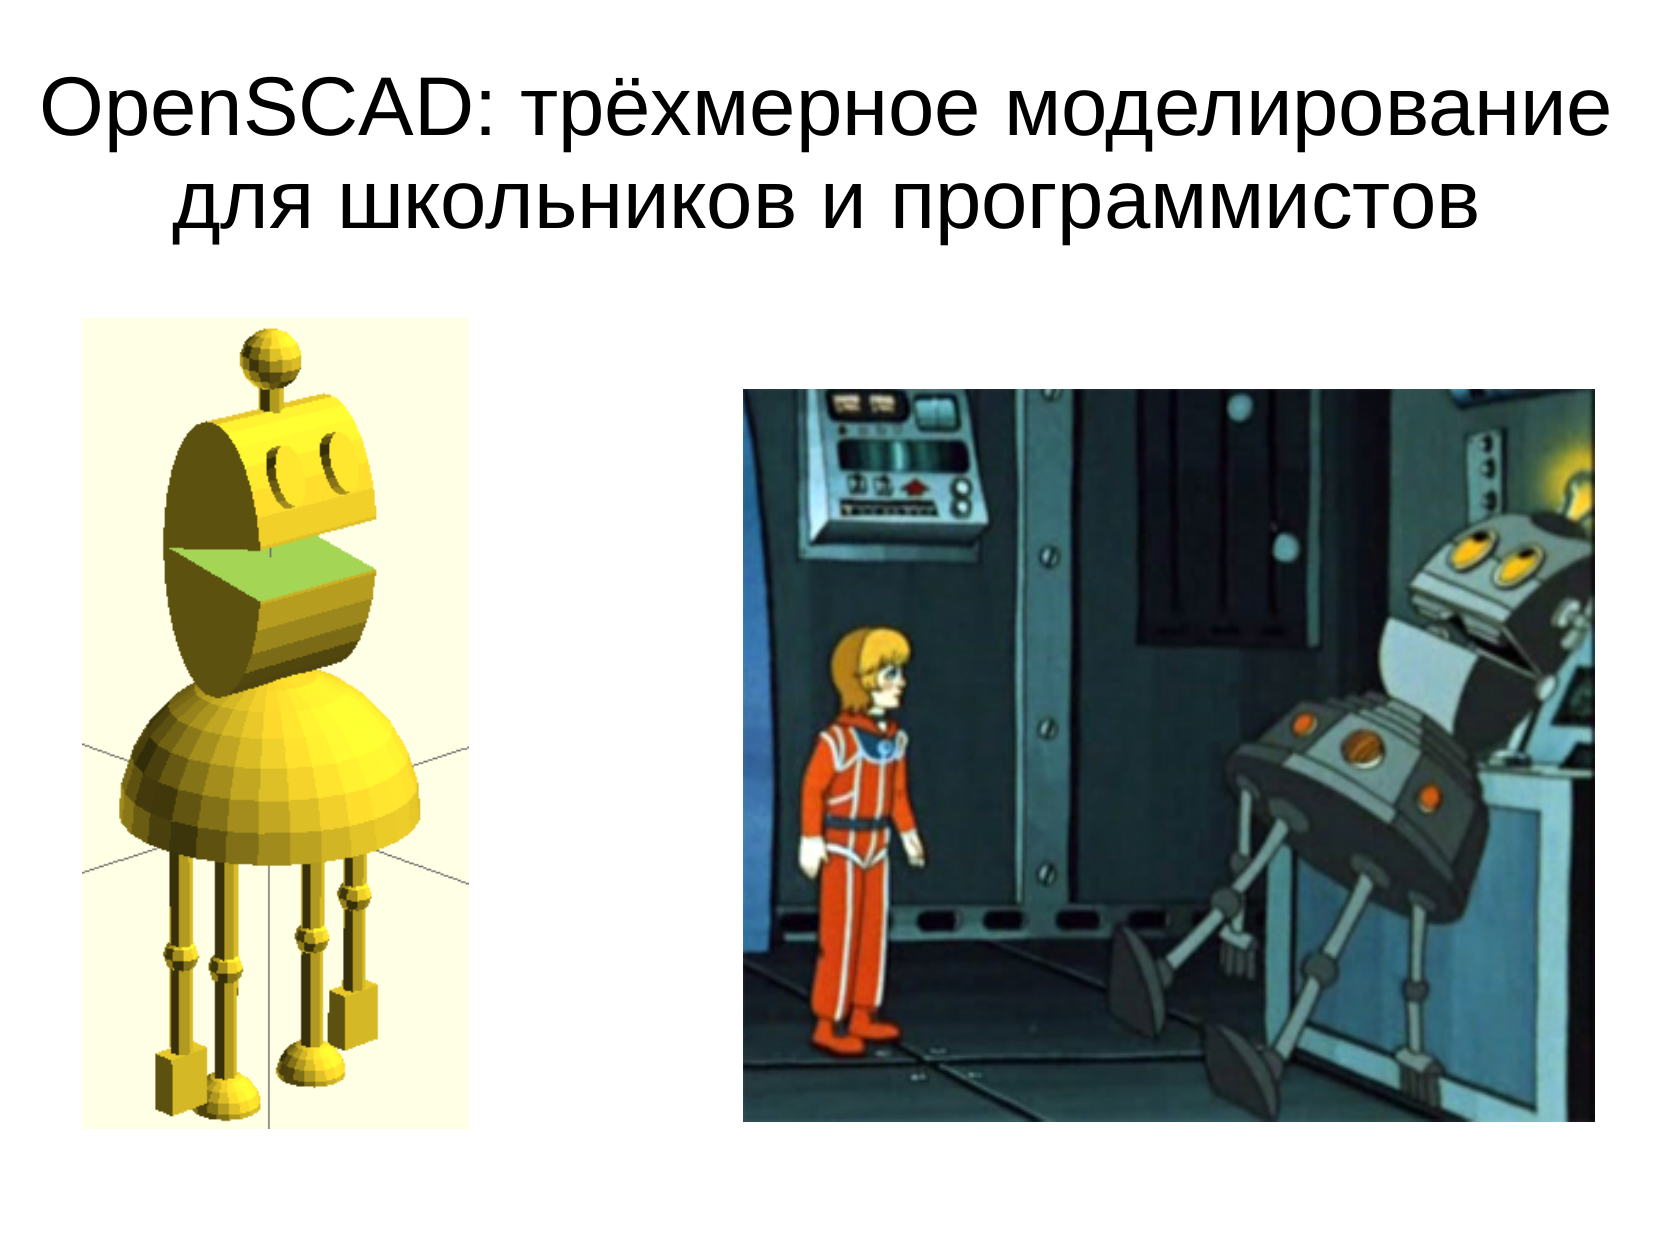

# OpenSCAD: трёхмерное моделирование для школьников и программистов